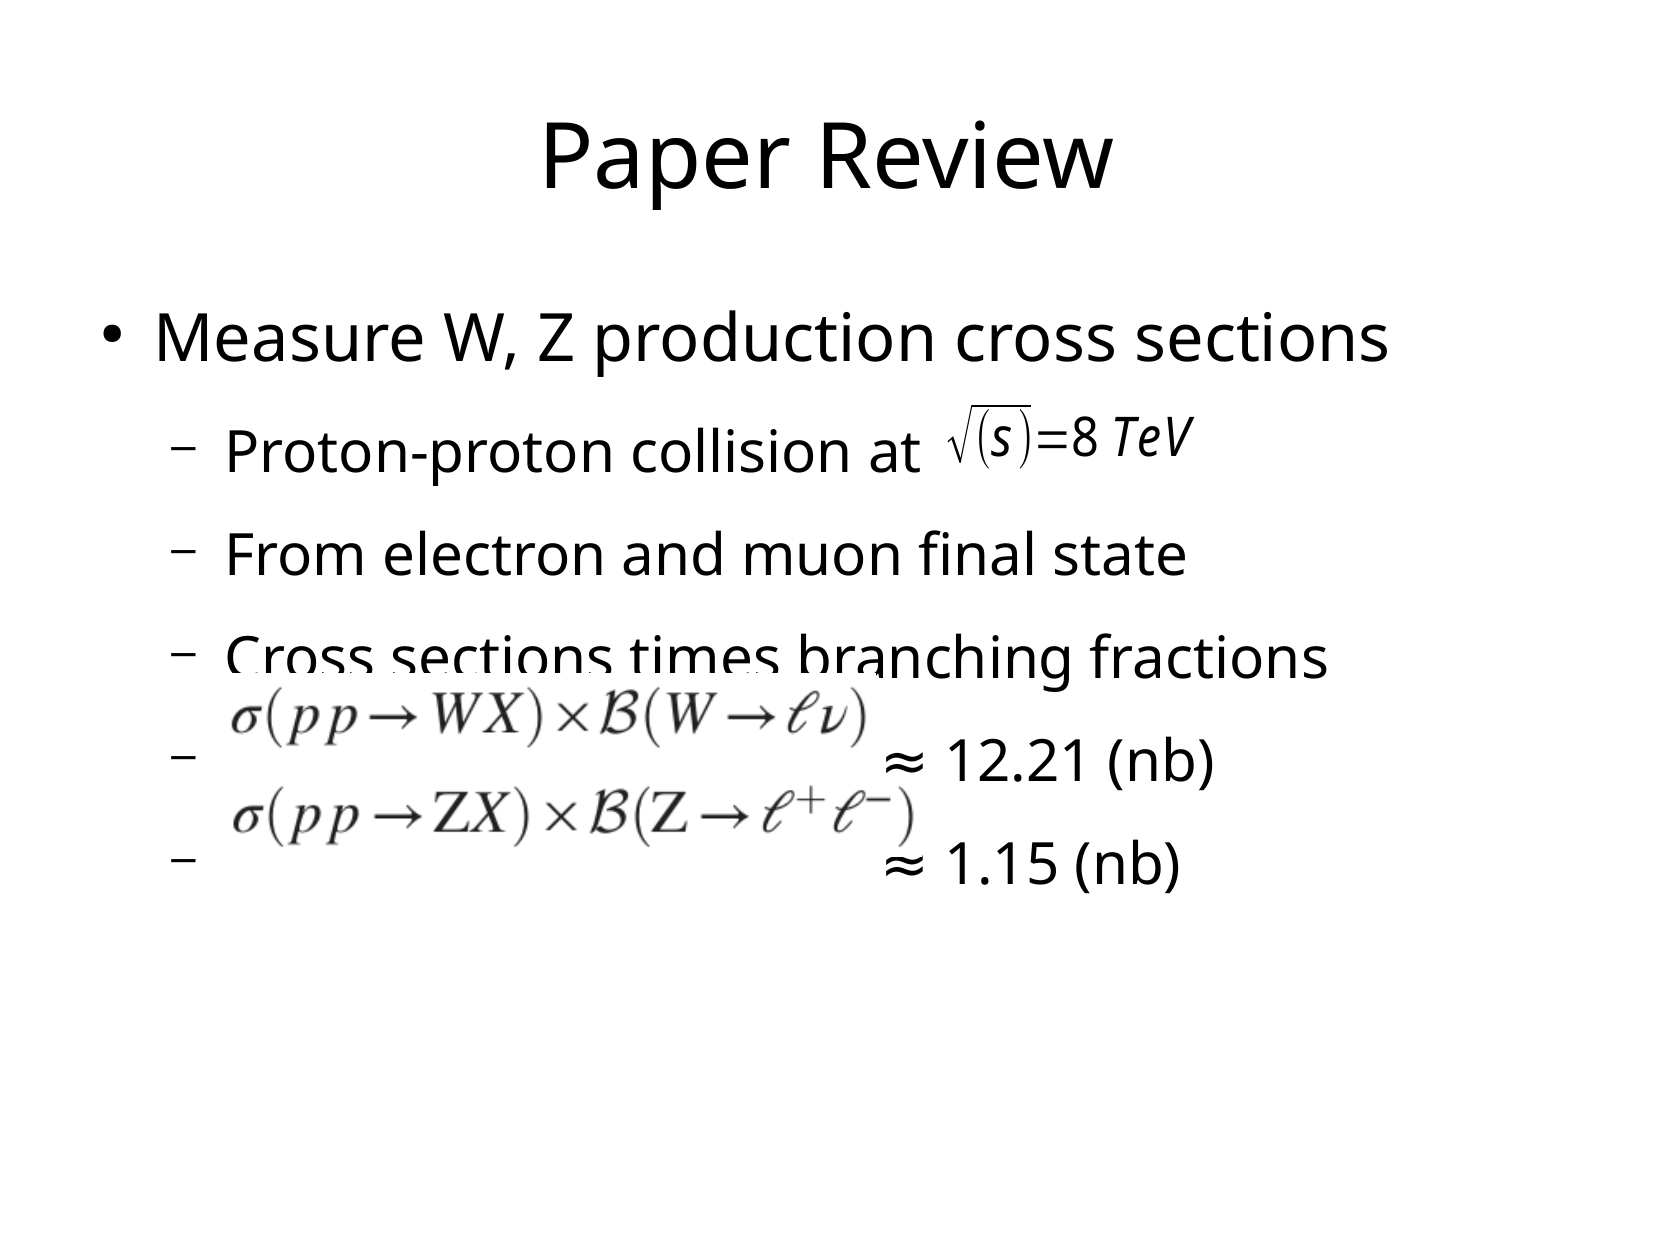

# Paper Review
Measure W, Z production cross sections
Proton-proton collision at
From electron and muon final state
Cross sections times branching fractions
 ≈ 12.21 (nb)
 ≈ 1.15 (nb)